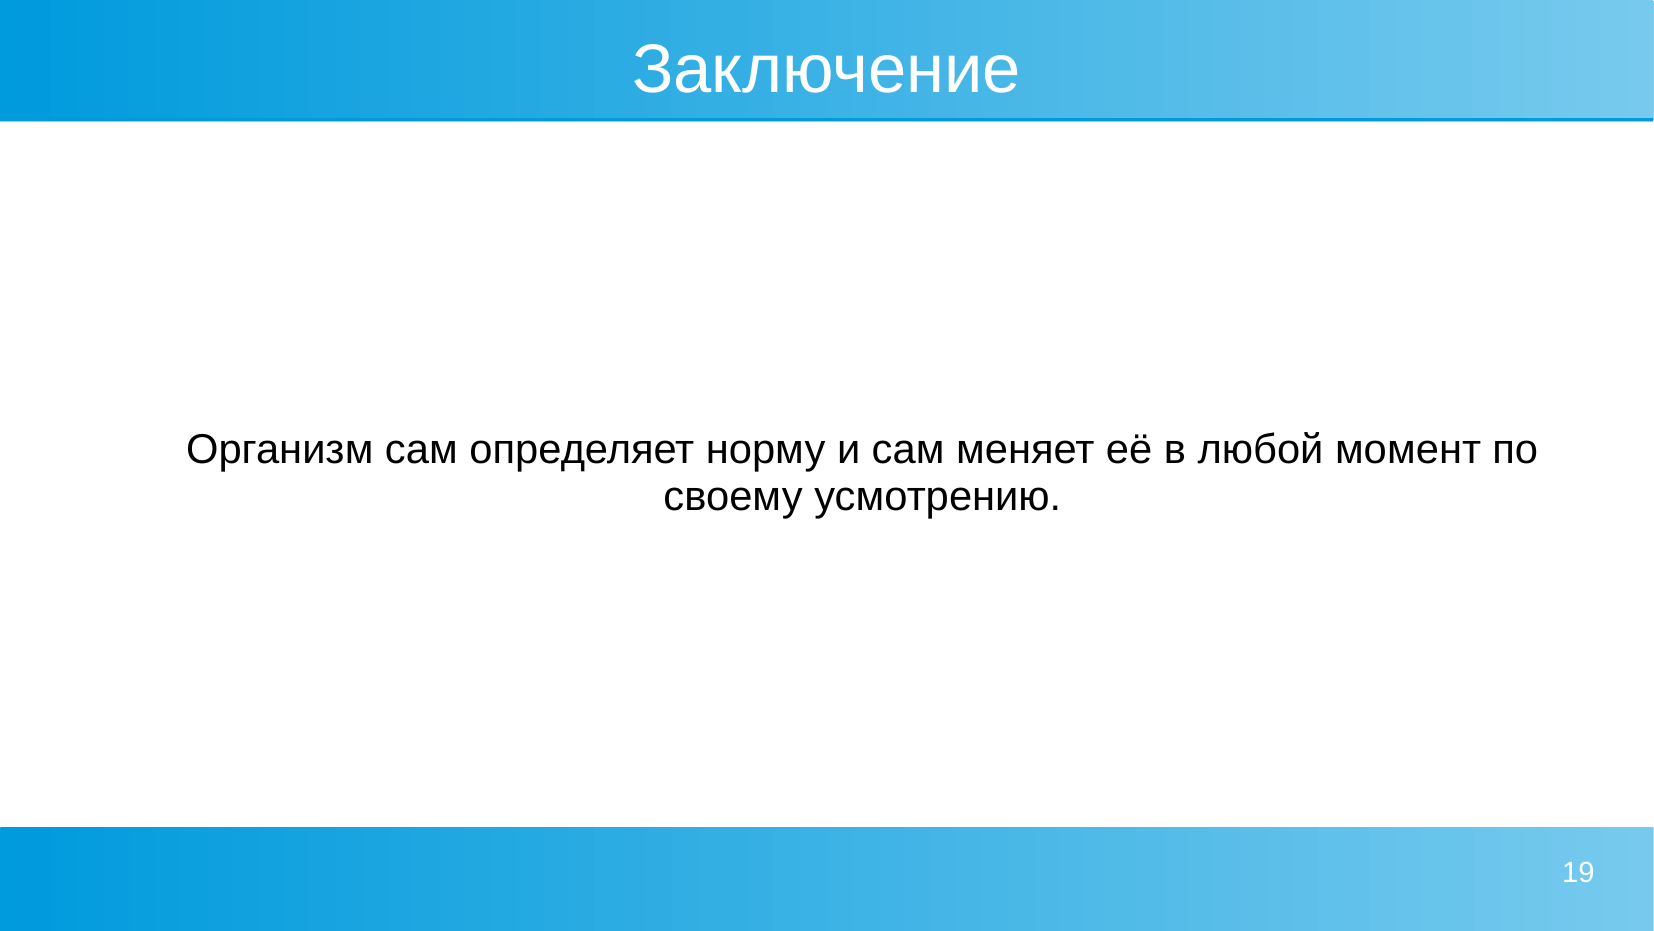

# Заключение
Организм сам определяет норму и сам меняет её в любой момент по своему усмотрению.
19